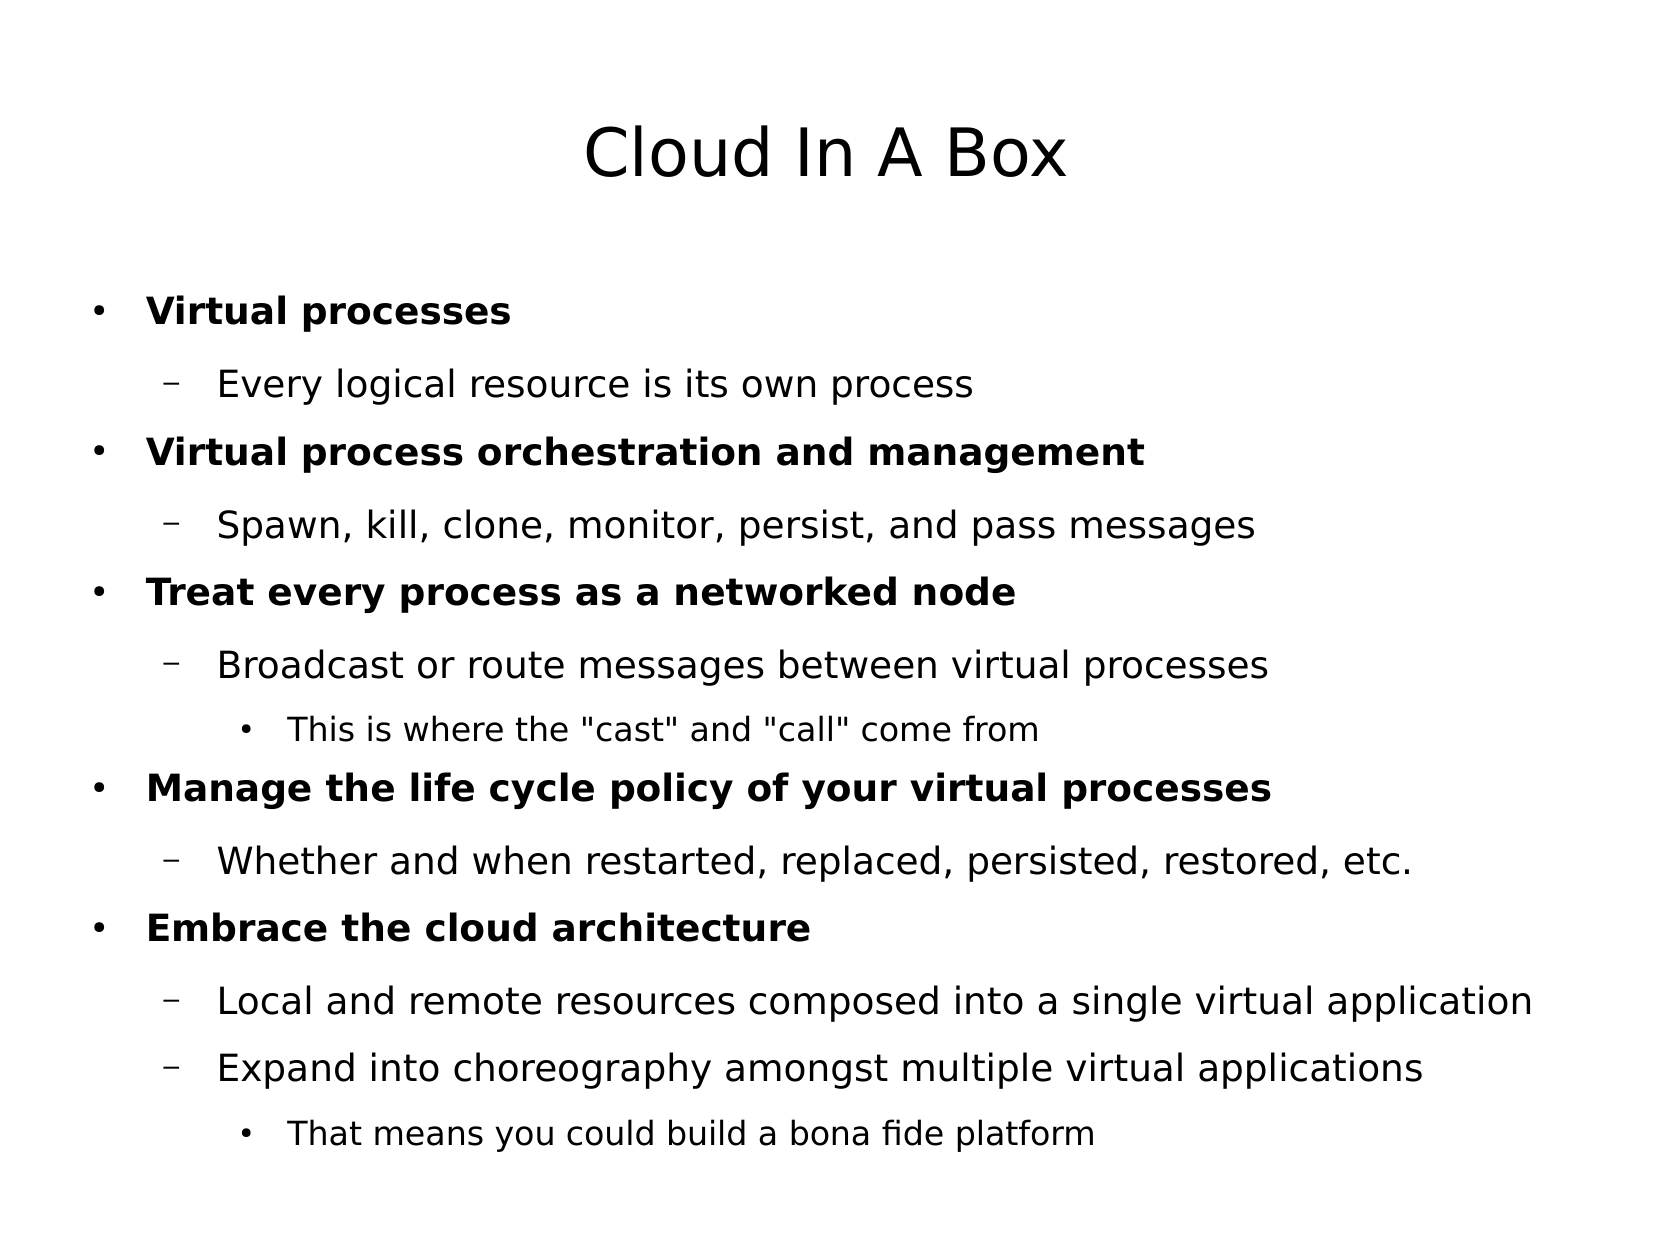

# Cloud In A Box
Virtual processes
Every logical resource is its own process
Virtual process orchestration and management
Spawn, kill, clone, monitor, persist, and pass messages
Treat every process as a networked node
Broadcast or route messages between virtual processes
This is where the "cast" and "call" come from
Manage the life cycle policy of your virtual processes
Whether and when restarted, replaced, persisted, restored, etc.
Embrace the cloud architecture
Local and remote resources composed into a single virtual application
Expand into choreography amongst multiple virtual applications
That means you could build a bona fide platform